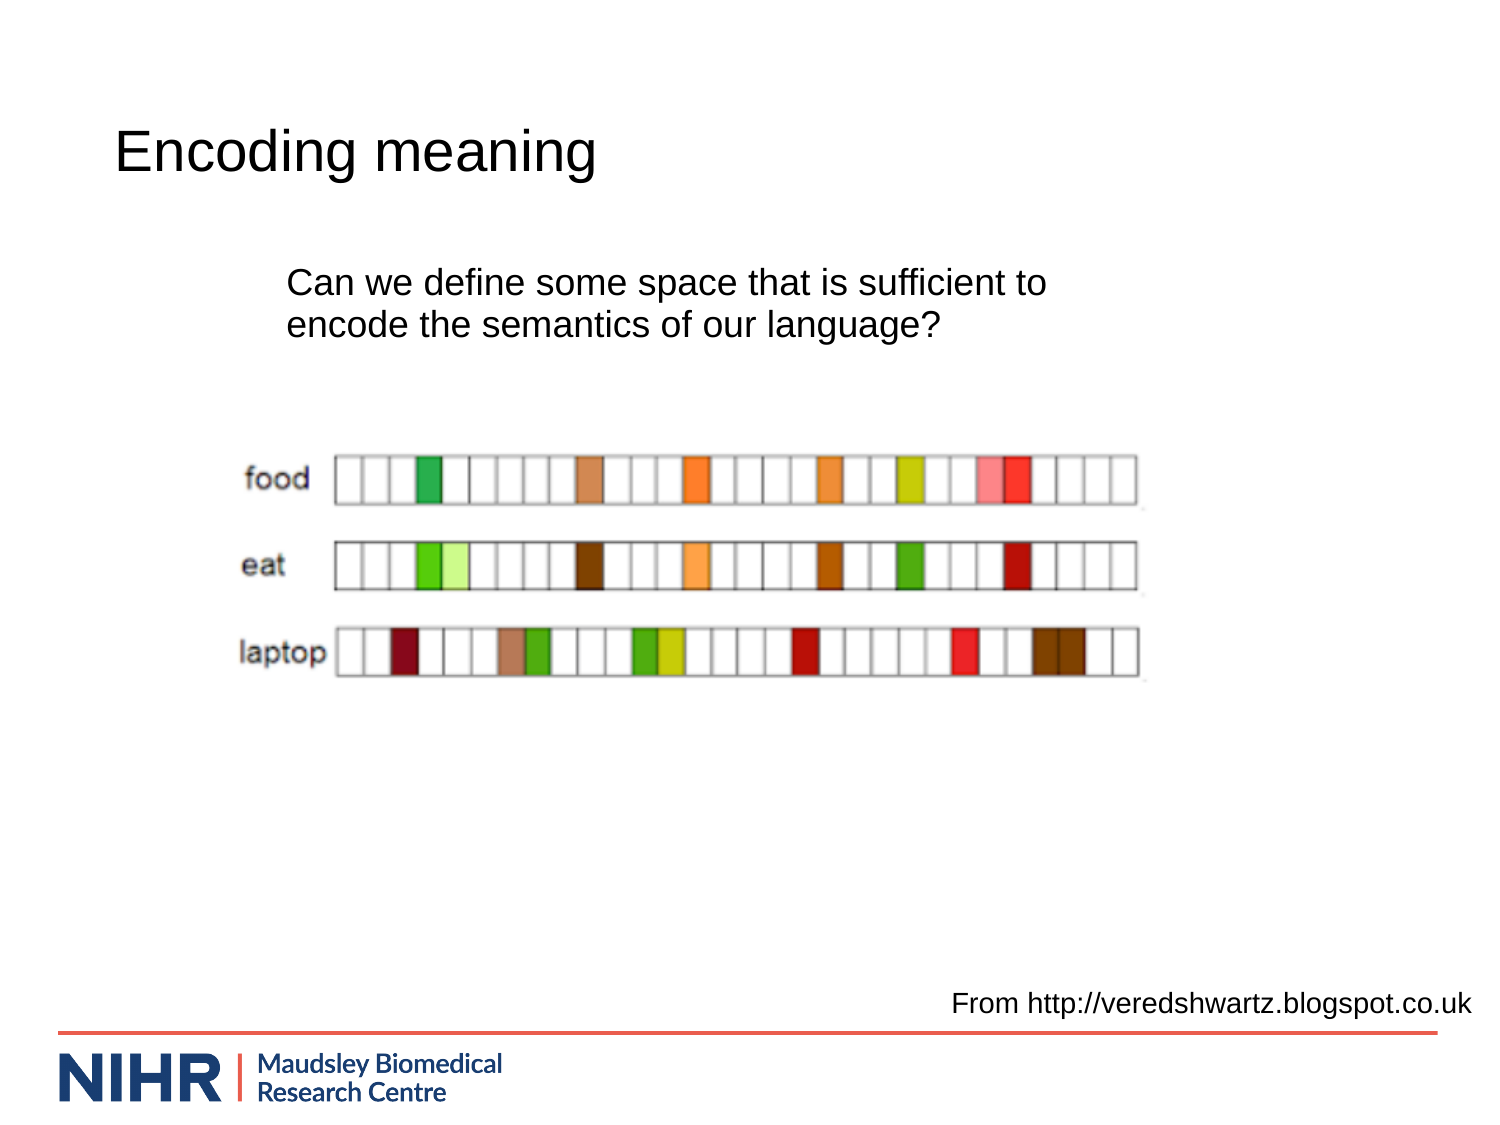

Encoding meaning
Can we define some space that is sufficient to encode the semantics of our language?
From http://veredshwartz.blogspot.co.uk